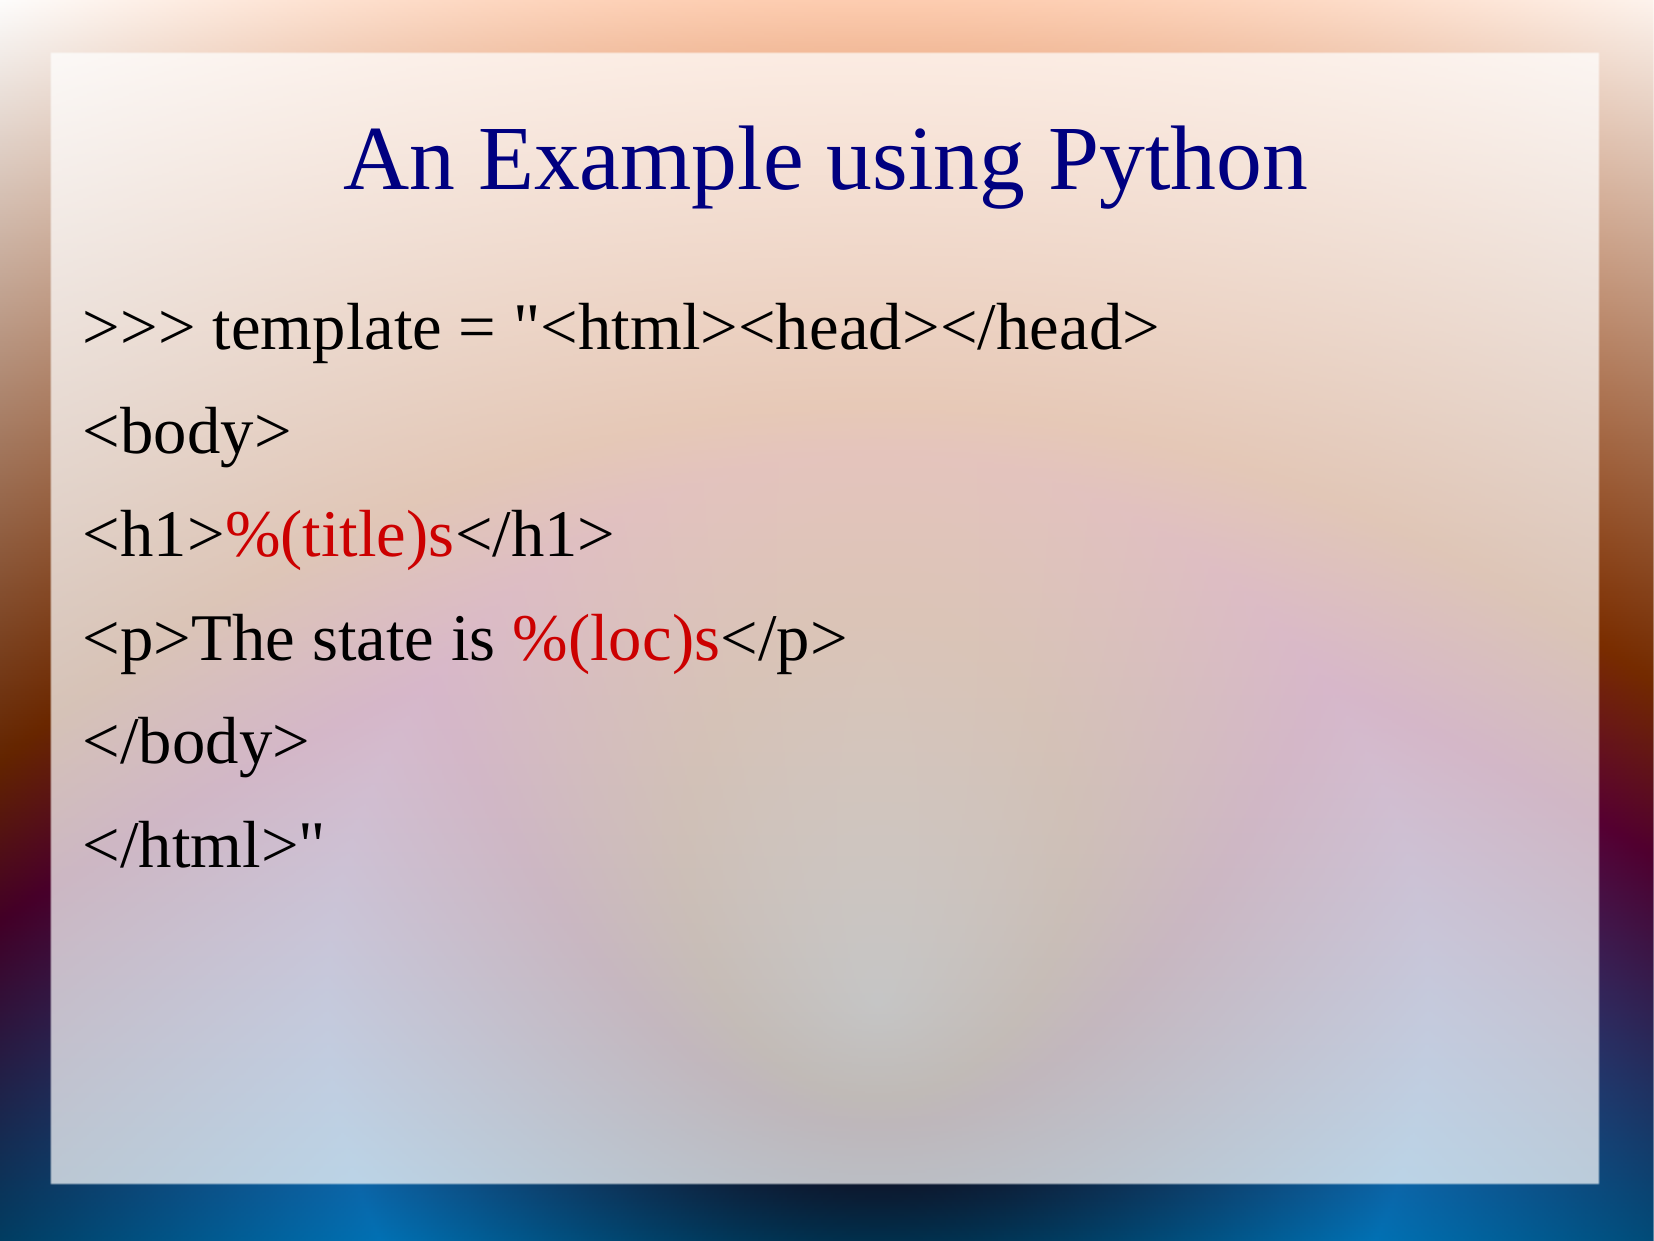

# An Example using Python
>>> template = "<html><head></head>
<body>
<h1>%(title)s</h1>
<p>The state is %(loc)s</p>
</body>
</html>"